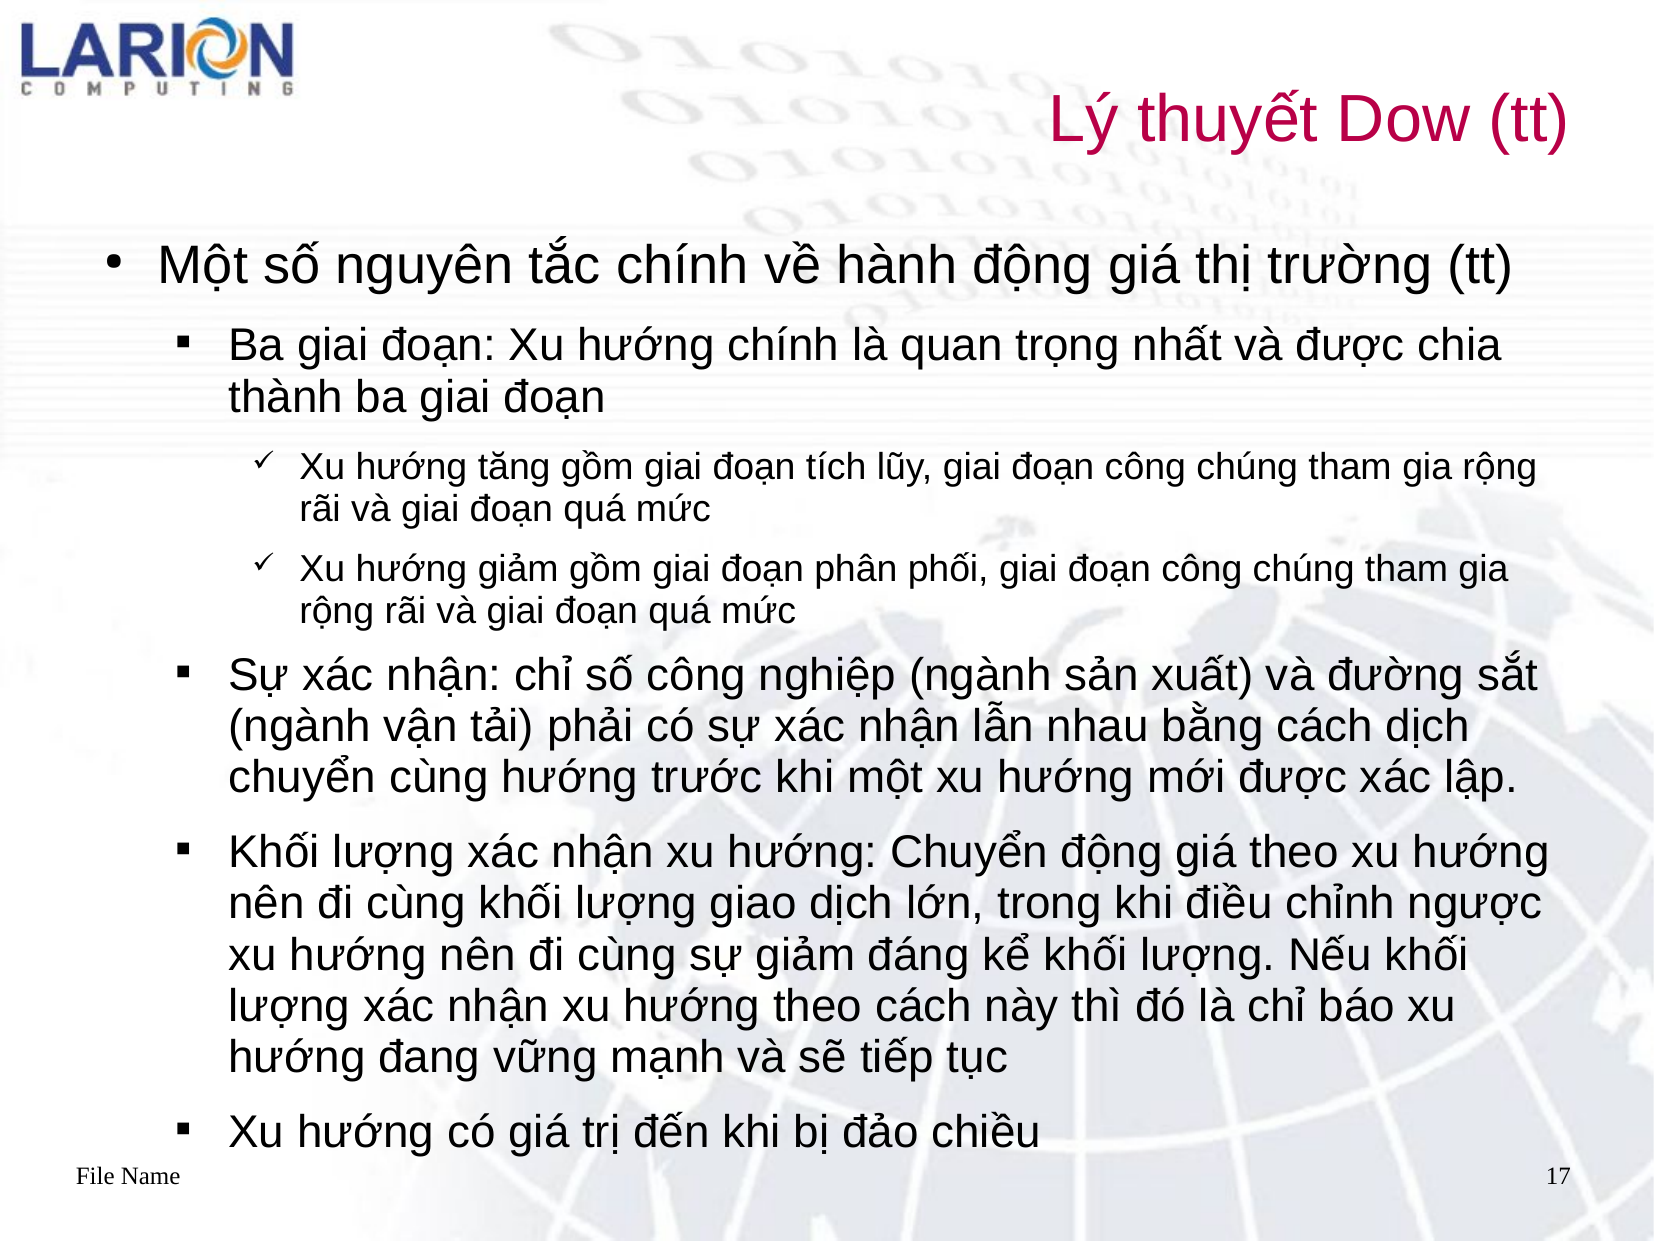

# Lý thuyết Dow (tt)
Một số nguyên tắc chính về hành động giá thị trường (tt)
Ba giai đoạn: Xu hướng chính là quan trọng nhất và được chia thành ba giai đoạn
Xu hướng tăng gồm giai đoạn tích lũy, giai đoạn công chúng tham gia rộng rãi và giai đoạn quá mức
Xu hướng giảm gồm giai đoạn phân phối, giai đoạn công chúng tham gia rộng rãi và giai đoạn quá mức
Sự xác nhận: chỉ số công nghiệp (ngành sản xuất) và đường sắt (ngành vận tải) phải có sự xác nhận lẫn nhau bằng cách dịch chuyển cùng hướng trước khi một xu hướng mới được xác lập.
Khối lượng xác nhận xu hướng: Chuyển động giá theo xu hướng nên đi cùng khối lượng giao dịch lớn, trong khi điều chỉnh ngược xu hướng nên đi cùng sự giảm đáng kể khối lượng. Nếu khối lượng xác nhận xu hướng theo cách này thì đó là chỉ báo xu hướng đang vững mạnh và sẽ tiếp tục
Xu hướng có giá trị đến khi bị đảo chiều
File Name
17